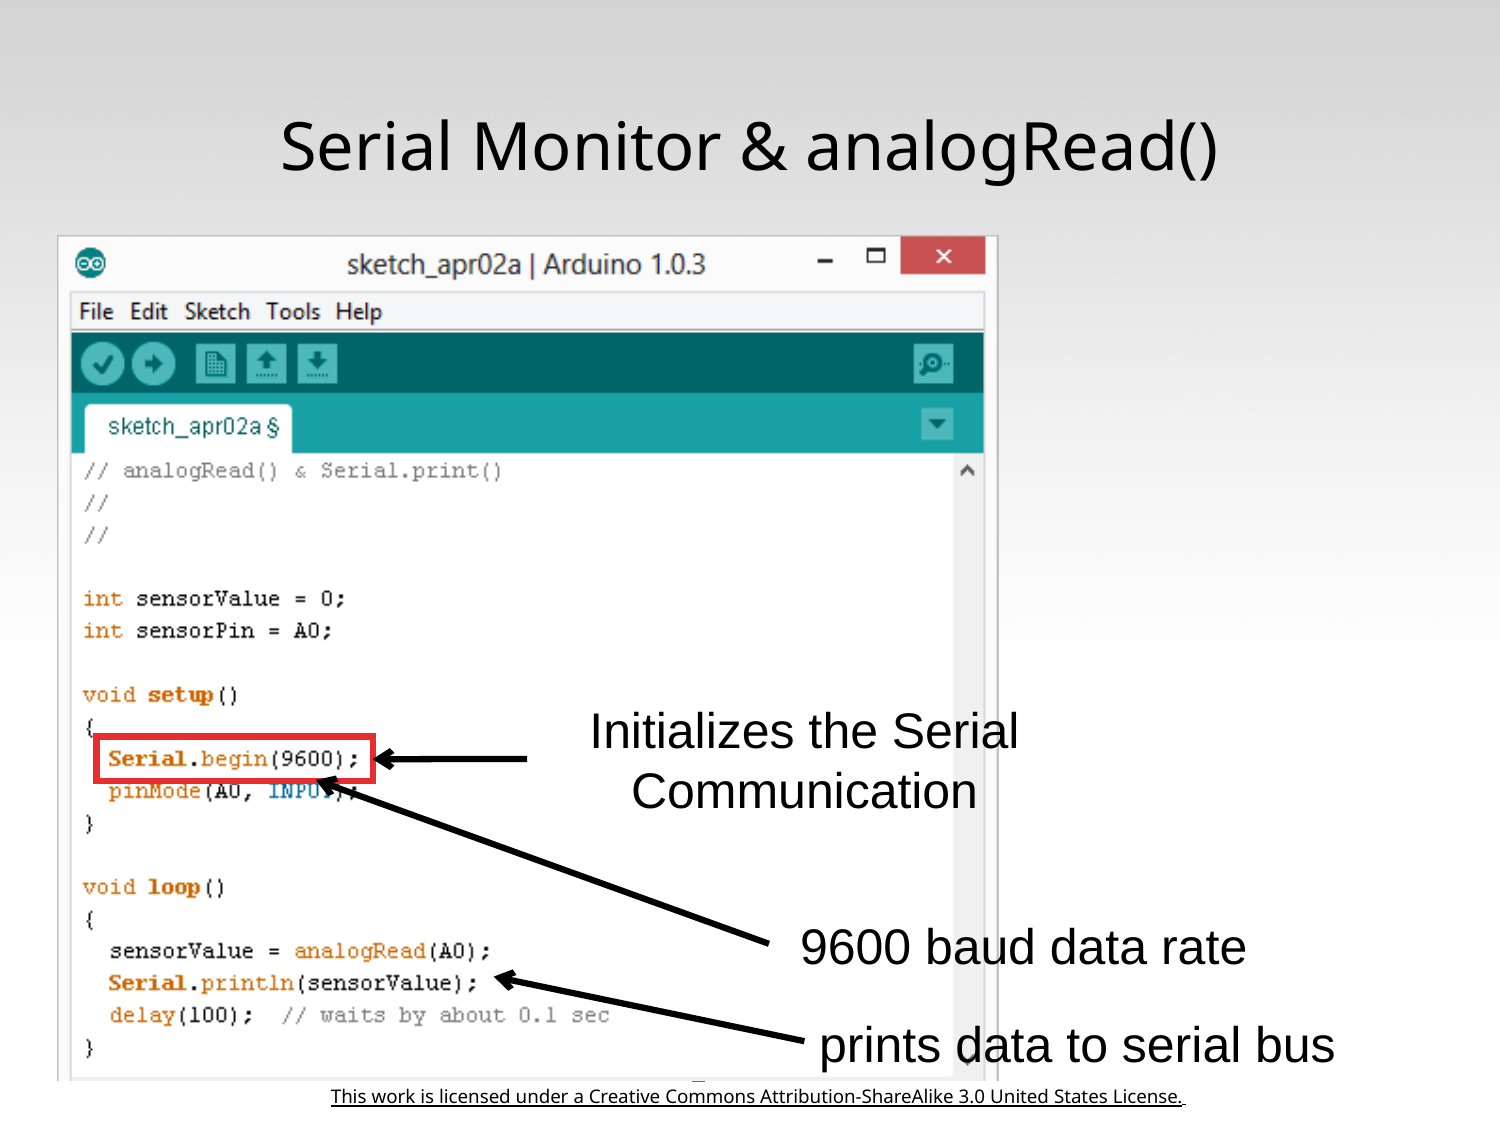

# Serial Monitor & analogRead()
Initializes the Serial Communication
9600 baud data rate
prints data to serial bus